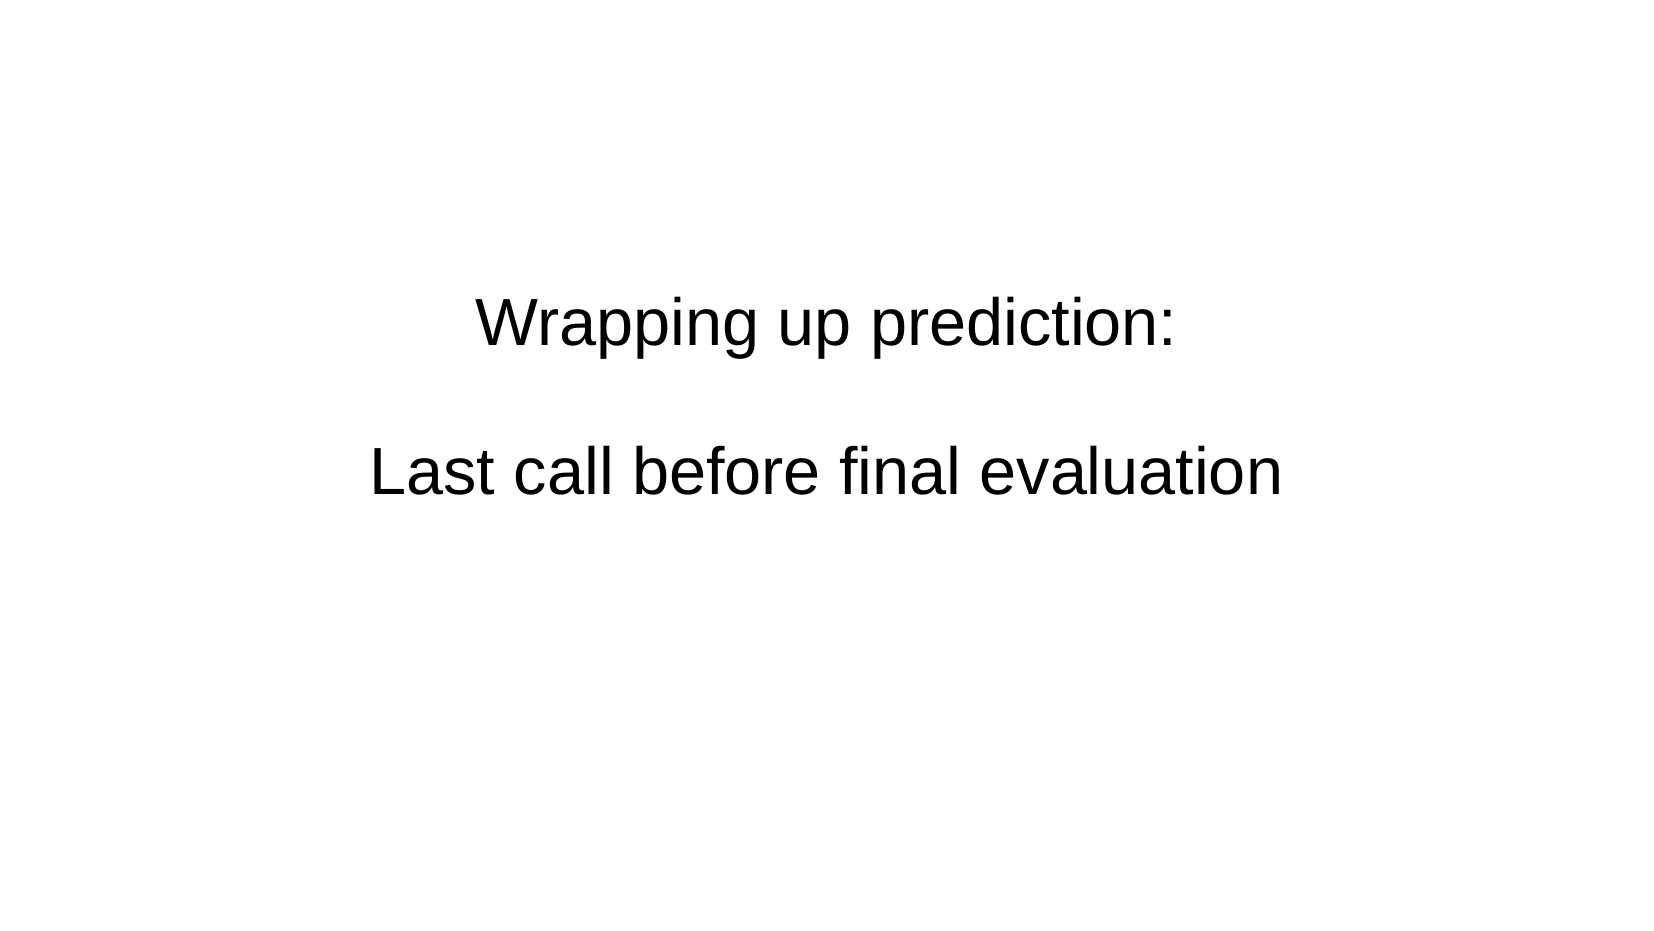

# Wrapping up prediction:
Last call before final evaluation